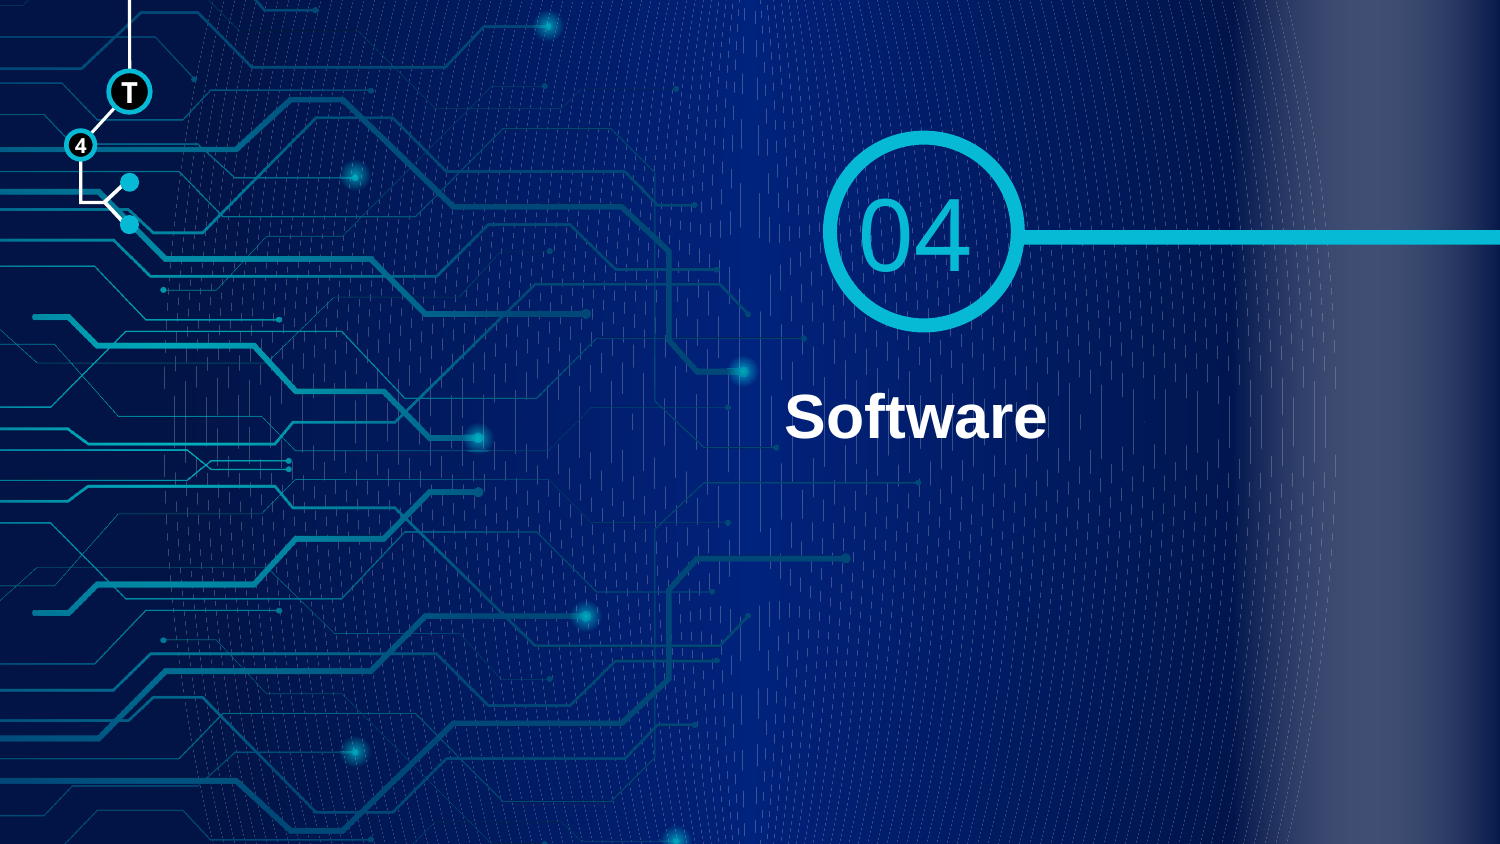

T
4
T
2
What is Arduino :
Arduino is a microcontroller-based platform created in 2005 in Italy to simplify the development of interactive electronic devices. It is low-cost and user-friendly, making it ideal for students and enthusiasts.
Components of an Arduino Board :
Typical components include :
A microcontroller (e.g., ATmega328 on Arduino Uno)
Digital and analog input/output pins
A power jack
A USB interface for programming
Onboard LEDs and reset buttons.
04
# Software